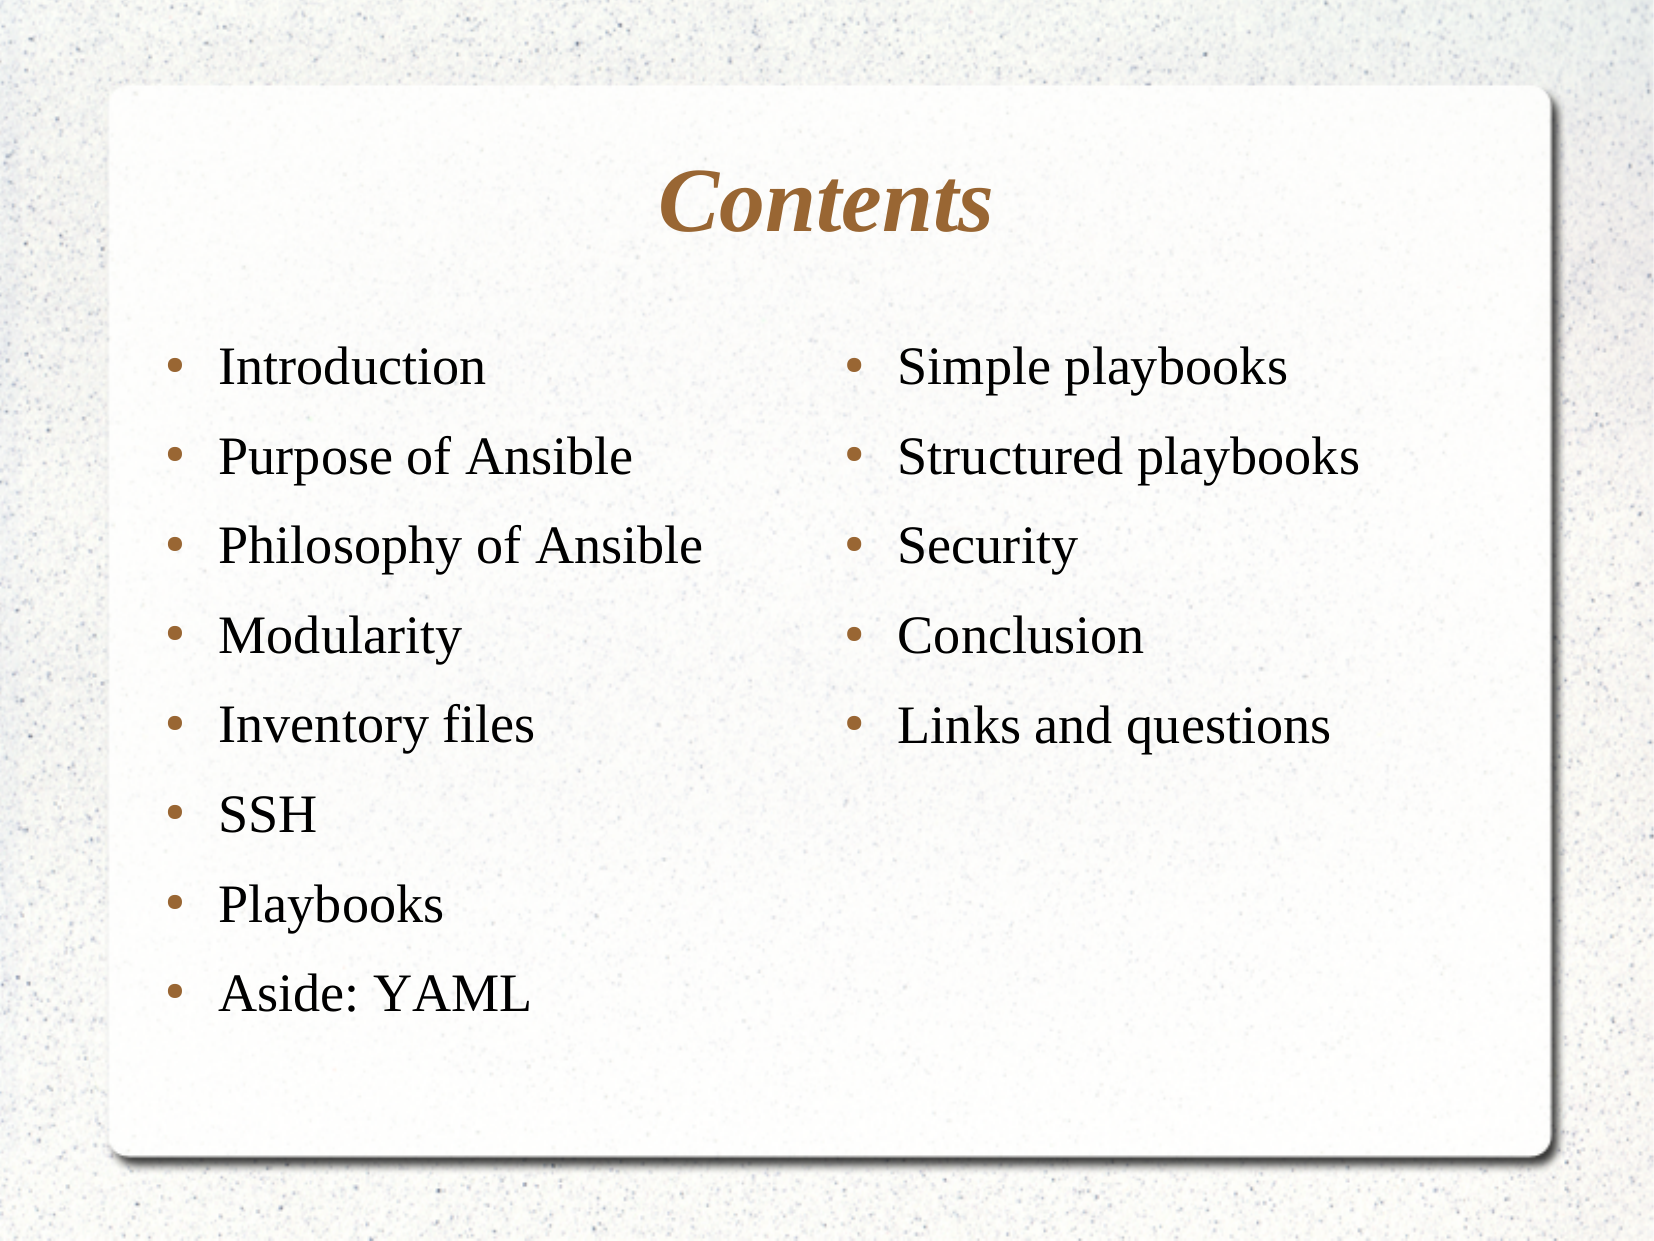

# Contents
Introduction
Purpose of Ansible
Philosophy of Ansible
Modularity
Inventory files
SSH
Playbooks
Aside: YAML
Simple playbooks
Structured playbooks
Security
Conclusion
Links and questions